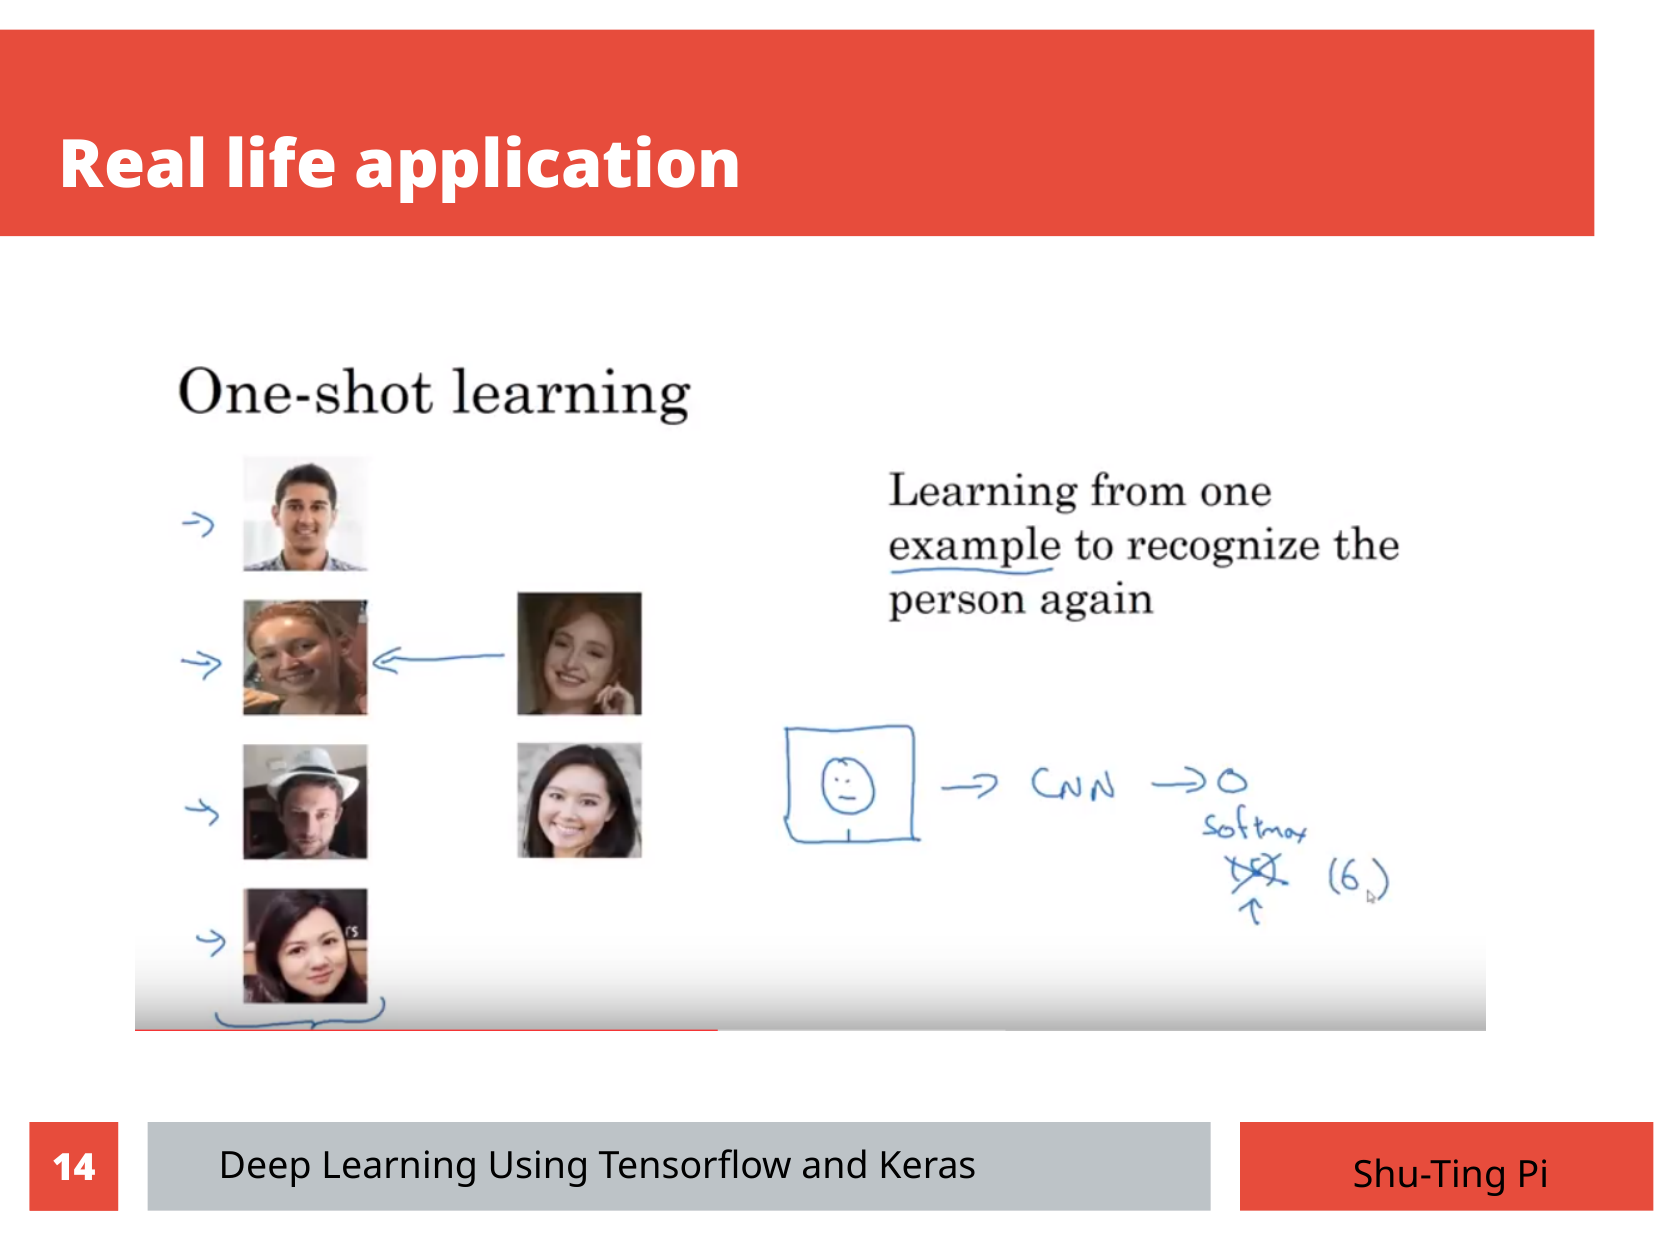

# Real life application
14
Deep Learning Using Tensorflow and Keras
Shu-Ting Pi